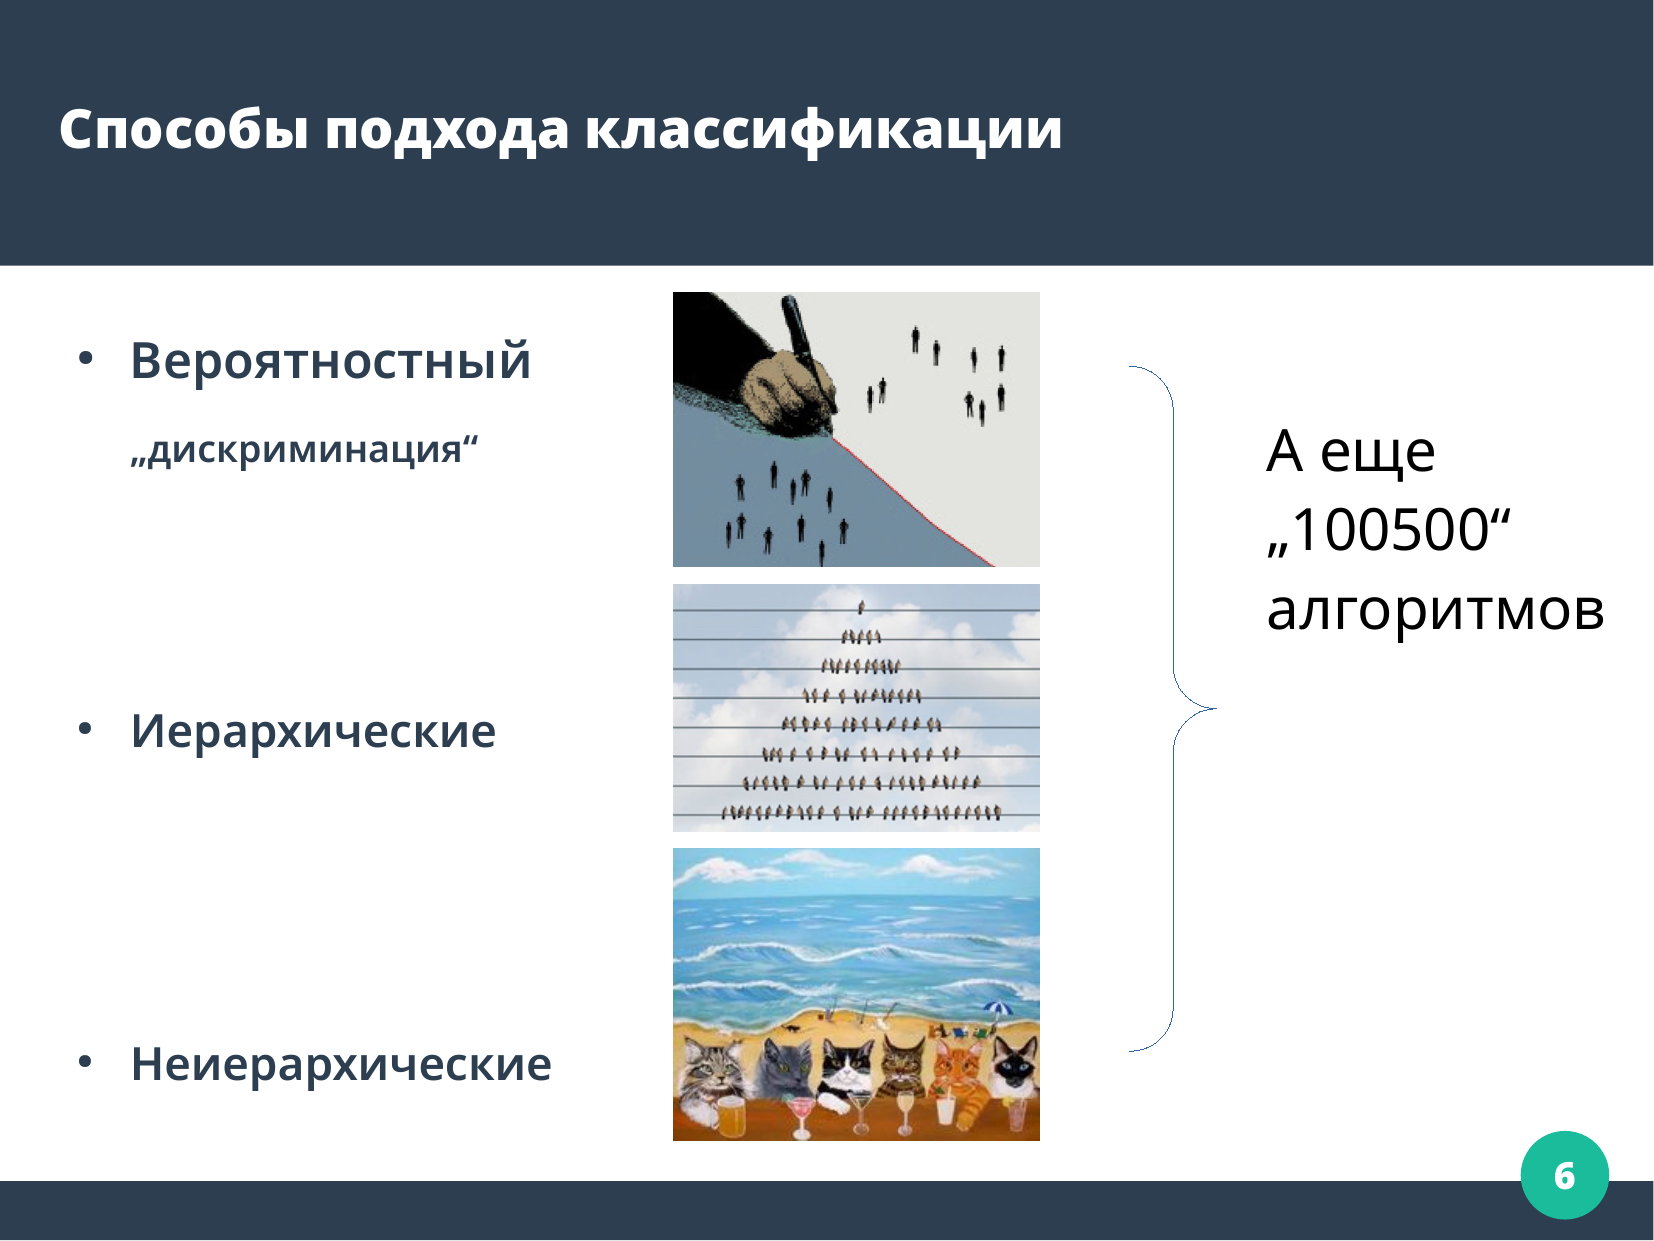

# Способы подхода классификации
Вероятностный
„дискриминация“
Иерархические
Неиерархические
А еще „100500“
алгоритмов
6